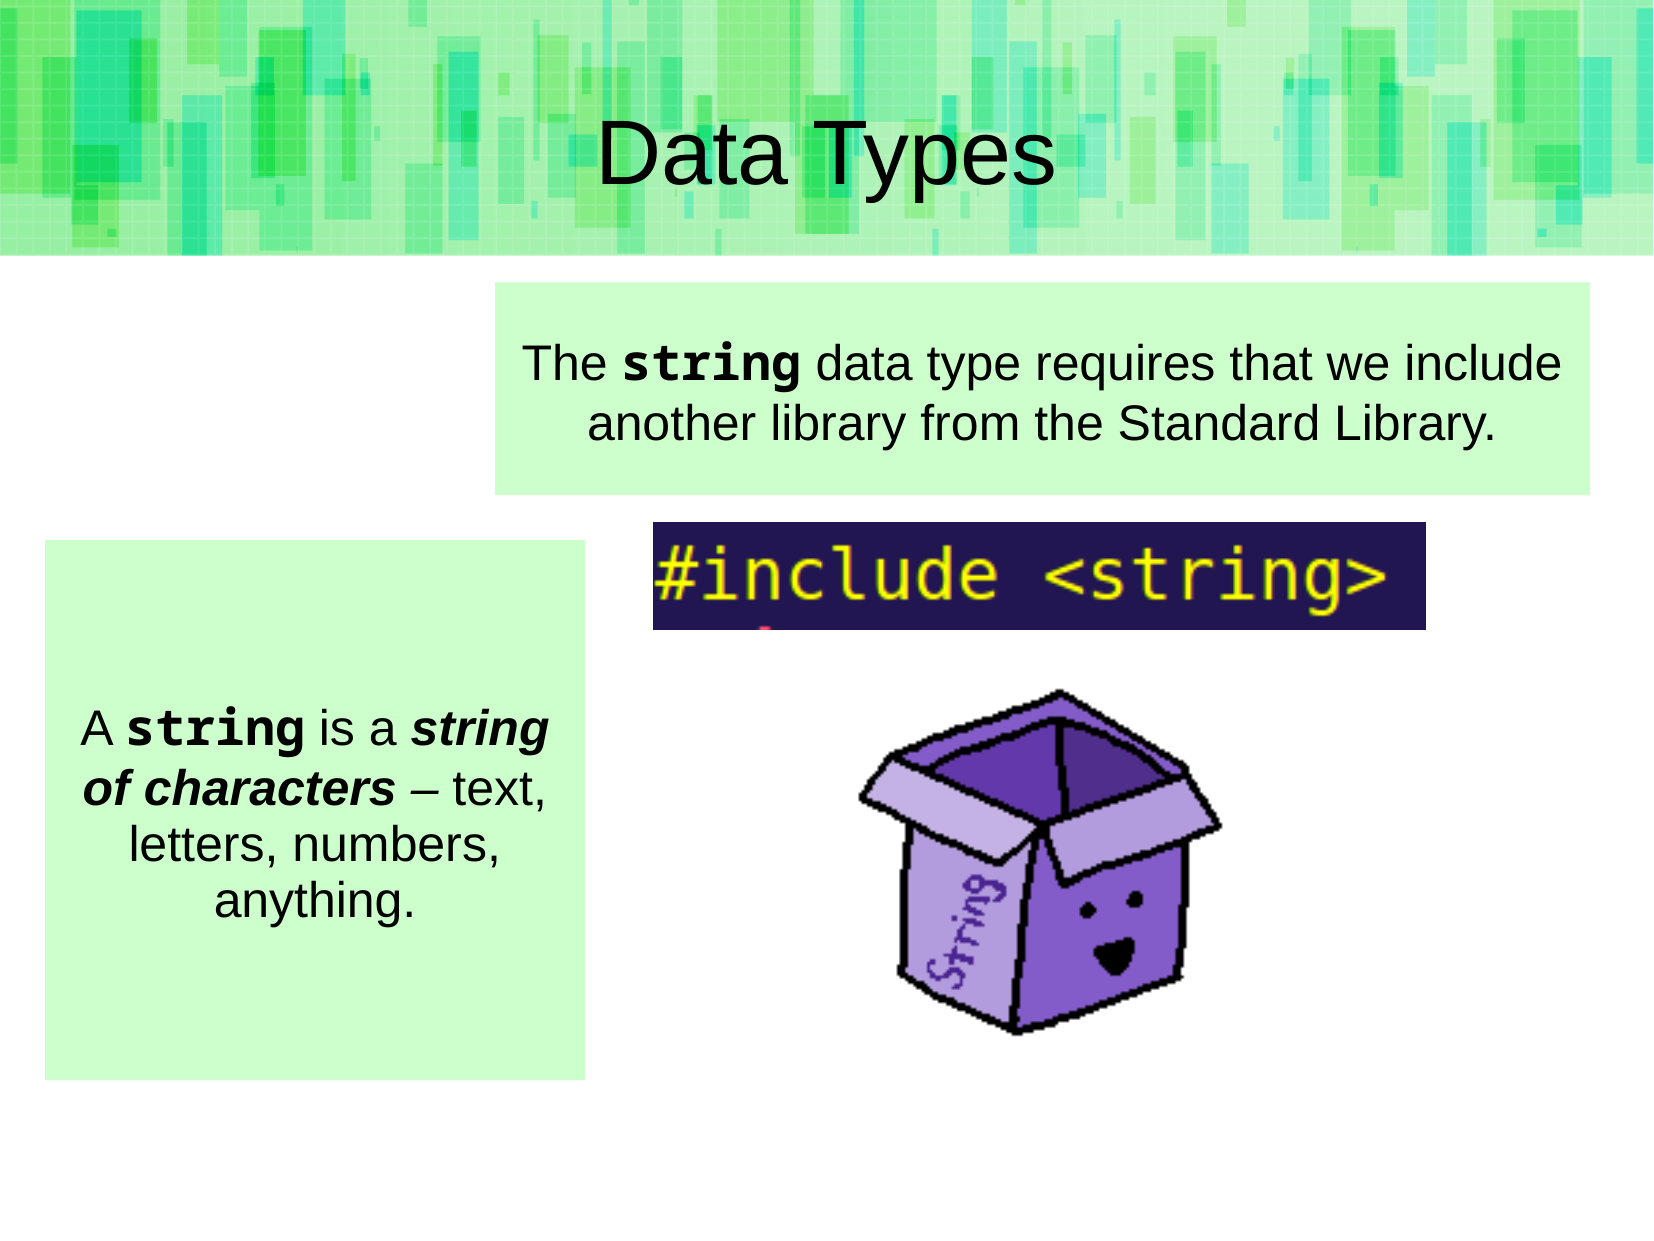

# Data Types
The string data type requires that we include another library from the Standard Library.
A string is a string of characters – text, letters, numbers, anything.